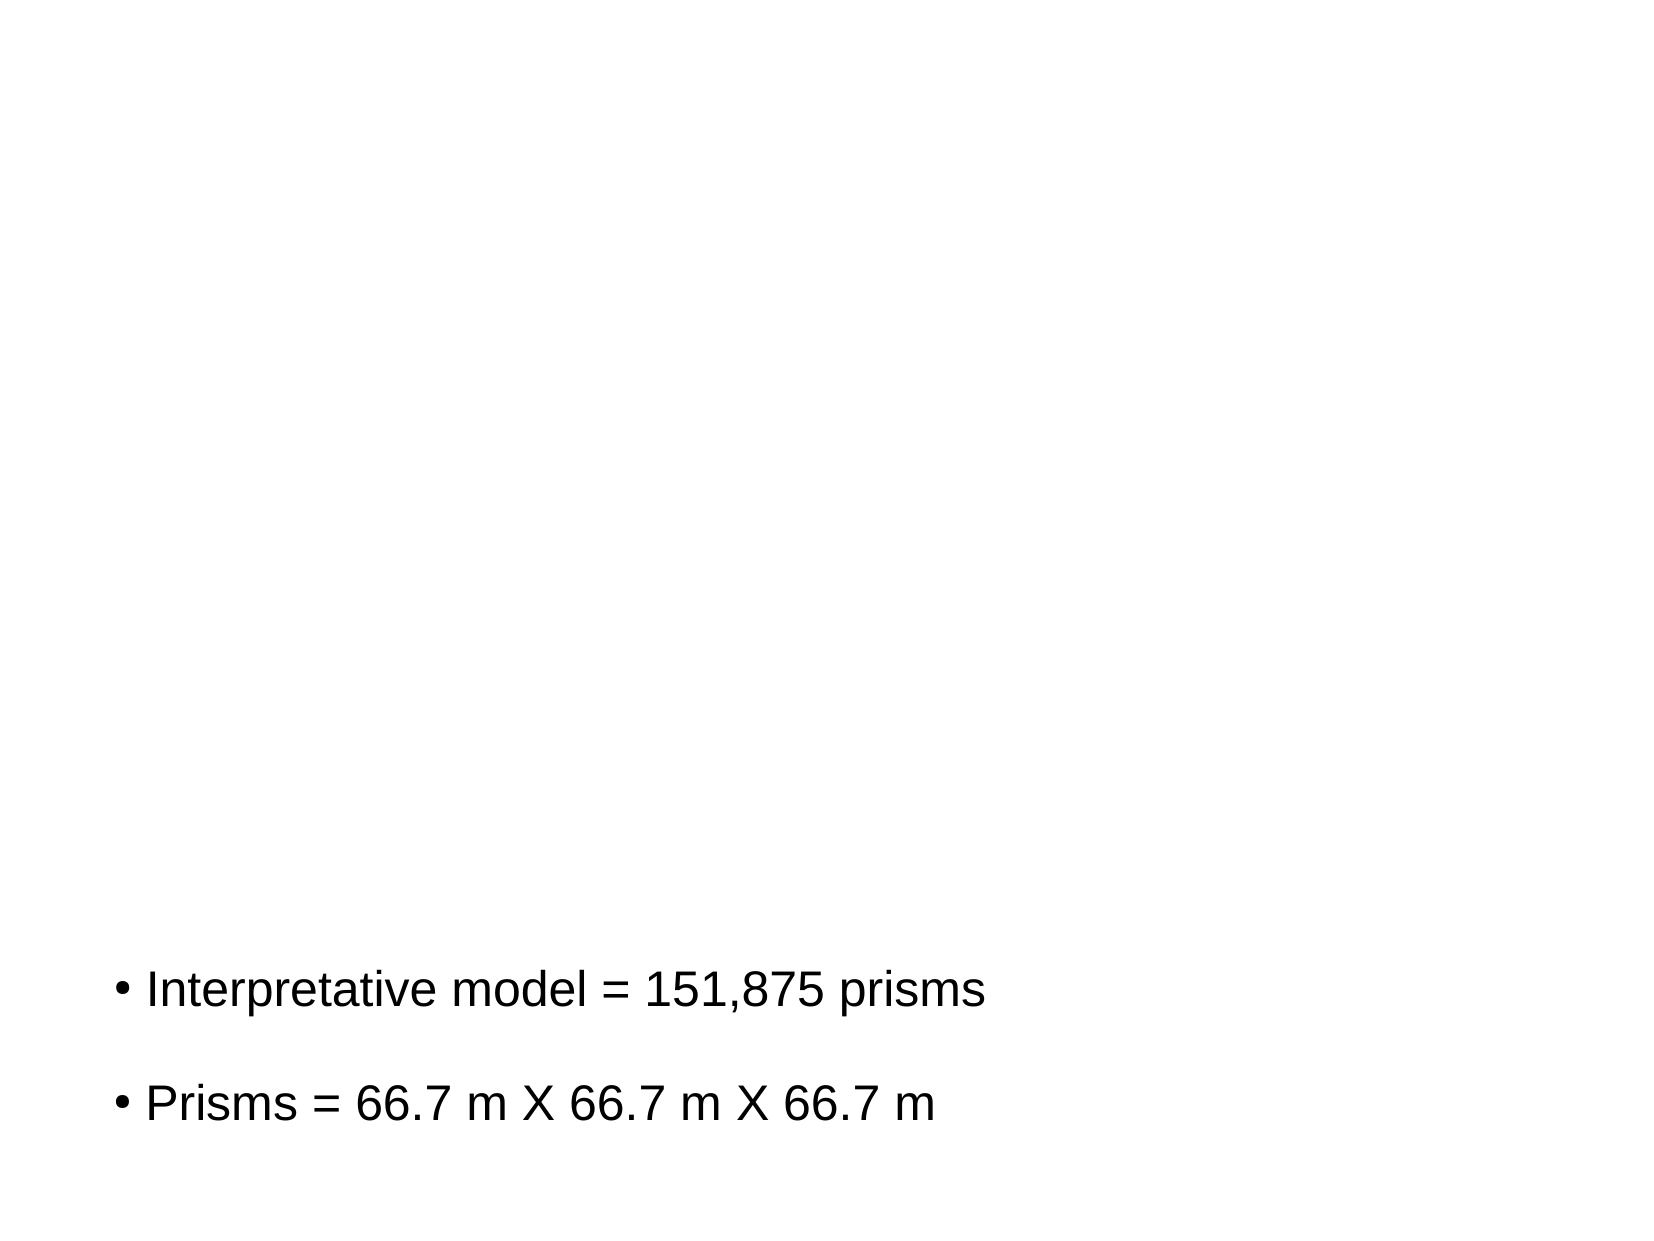

Interpretative model = 151,875 prisms
 Prisms = 66.7 m X 66.7 m X 66.7 m